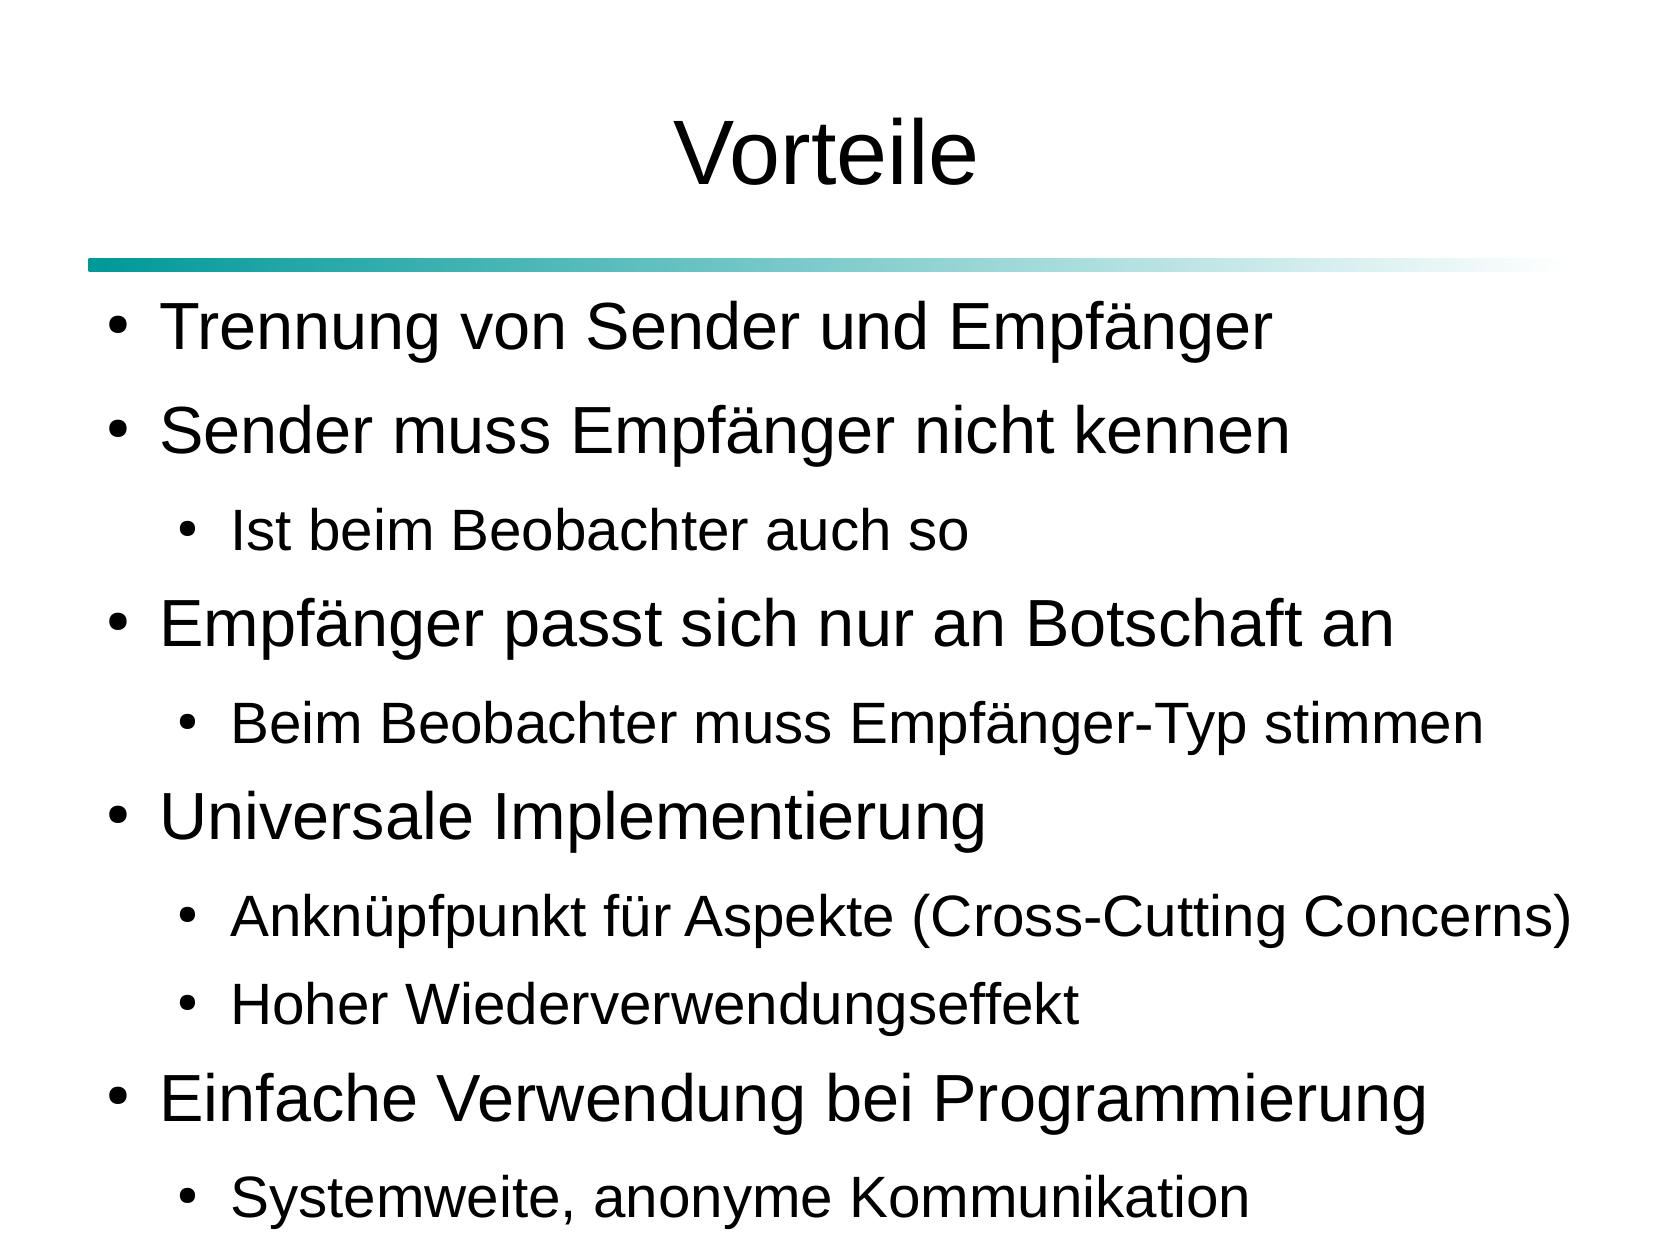

# Vorteile
Trennung von Sender und Empfänger
Sender muss Empfänger nicht kennen
Ist beim Beobachter auch so
Empfänger passt sich nur an Botschaft an
Beim Beobachter muss Empfänger-Typ stimmen
Universale Implementierung
Anknüpfpunkt für Aspekte (Cross-Cutting Concerns)
Hoher Wiederverwendungseffekt
Einfache Verwendung bei Programmierung
Systemweite, anonyme Kommunikation